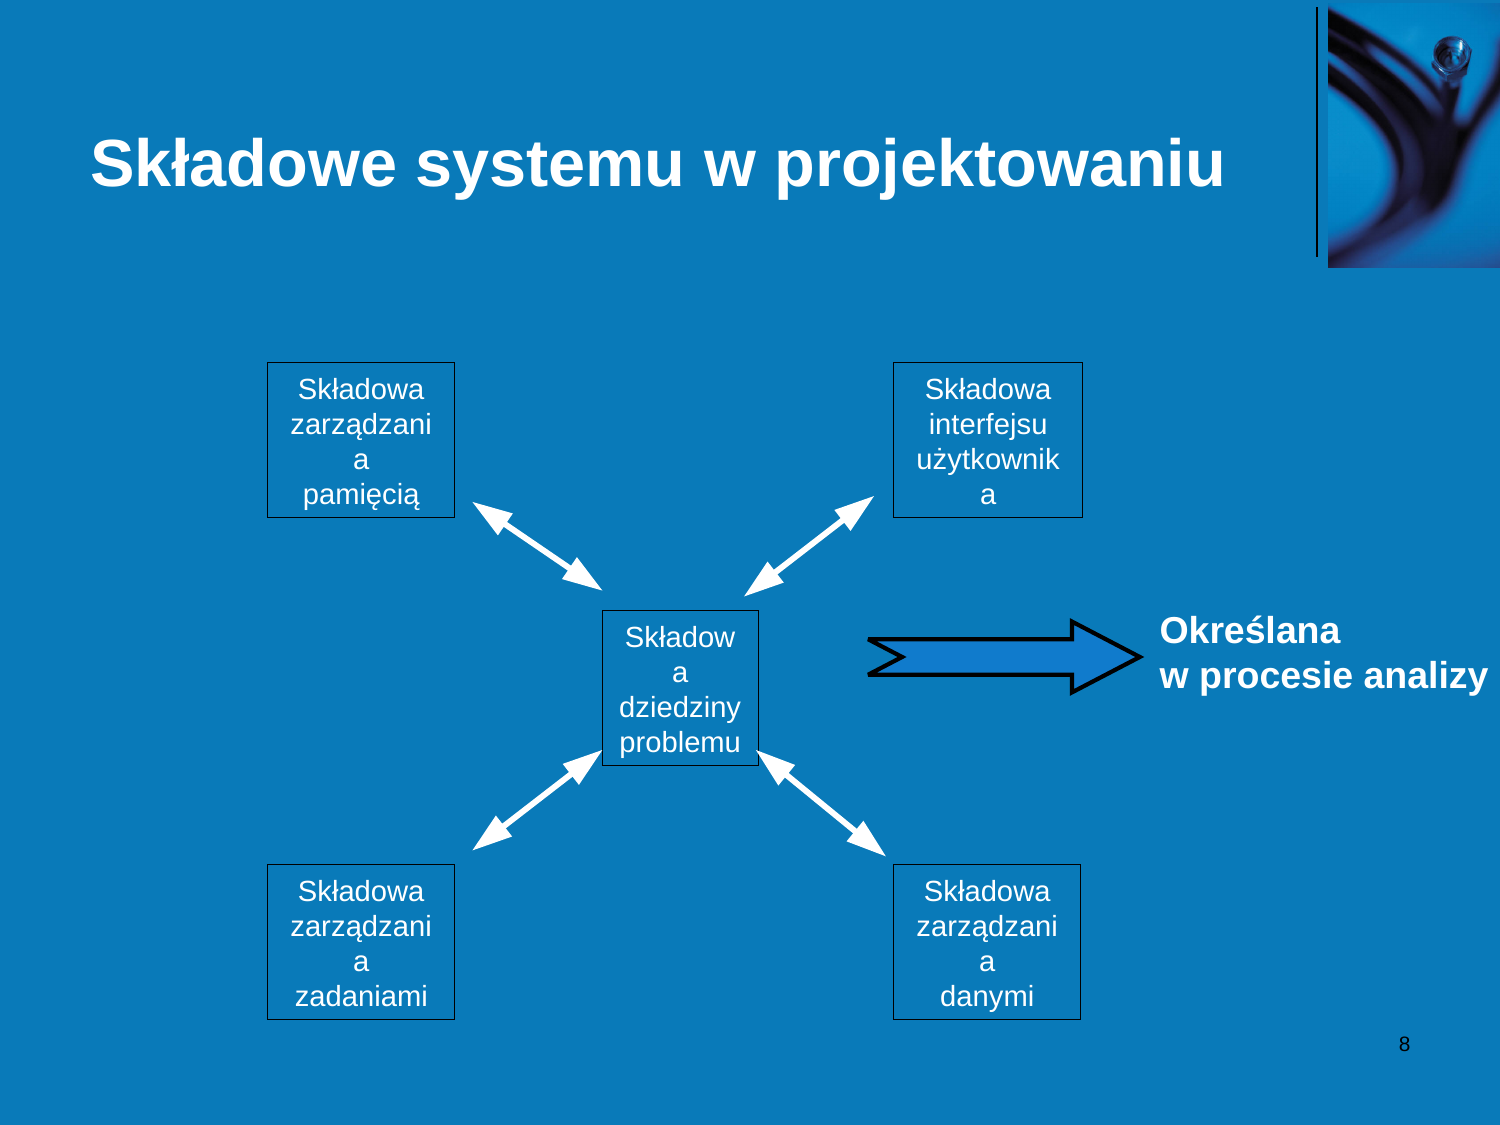

# Składowe systemu w projektowaniu
Składowa
zarządzania
pamięcią
Składowa
interfejsu
użytkownika
Określana
w procesie analizy
Składowa
dziedziny
problemu
Składowa
zarządzania
zadaniami
Składowa
zarządzania
danymi
8